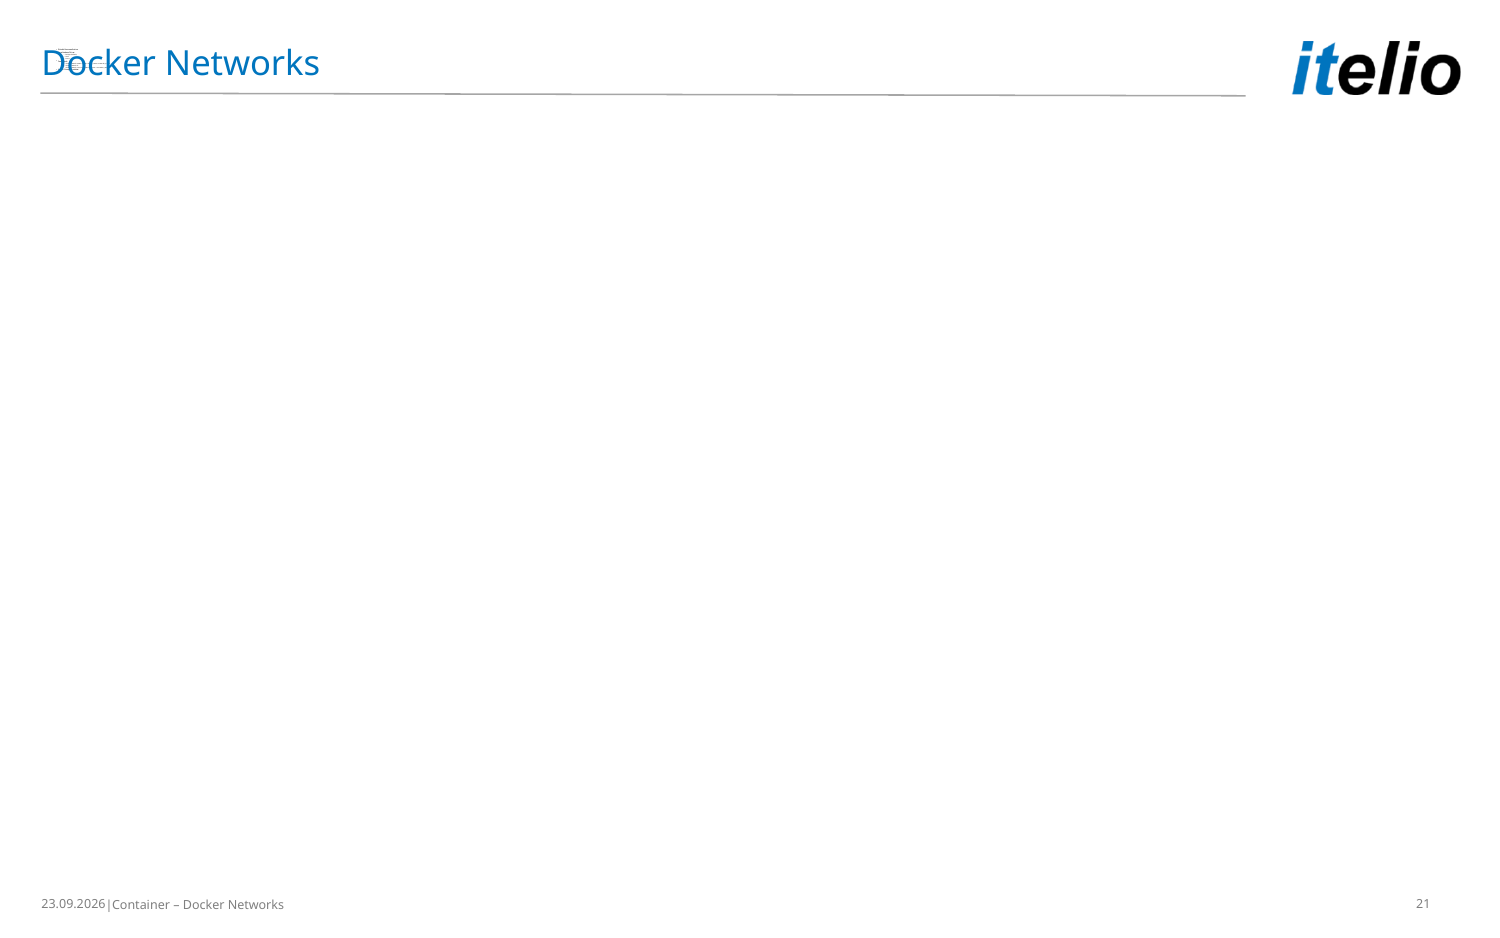

# Erlaubt Kommunikation
Verschiedene Driver
Bridge (default)
Host
None
Commands
docker network create --driver <driver_name> <network_name>
docker network ls
docker network connect <network_name> <container_name>
Auch in Compose nutzbar
Docker Networks
Container – Docker Networks